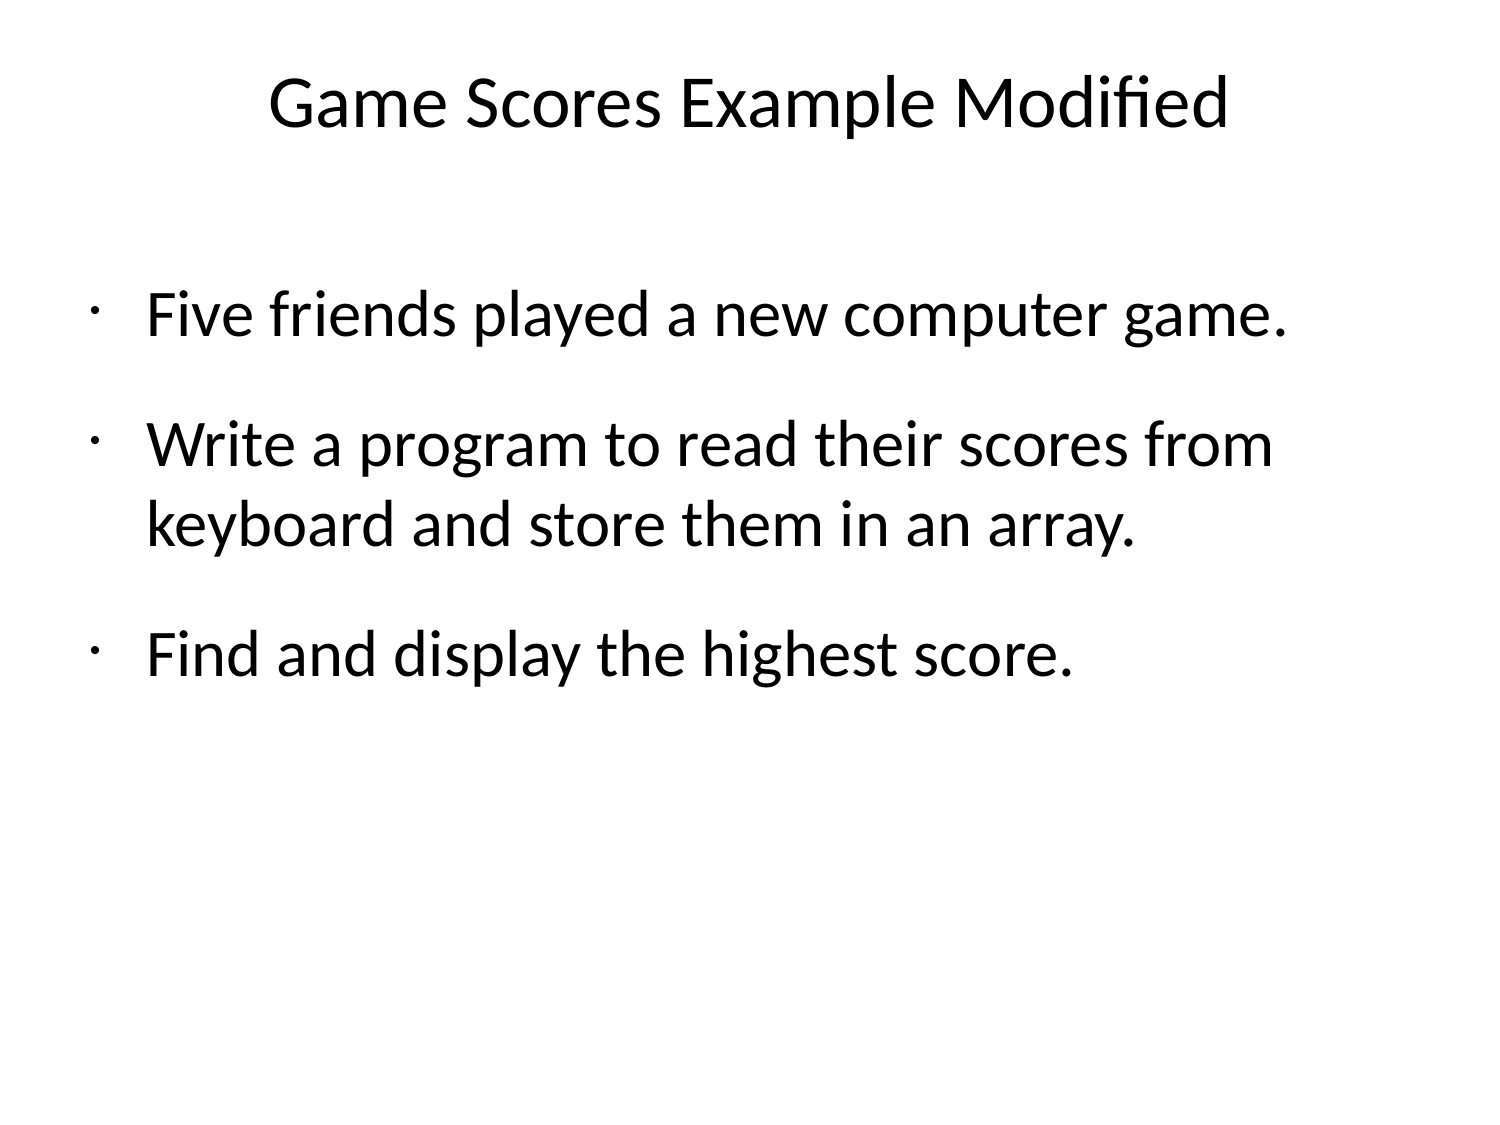

# Game Scores Example Modified
Five friends played a new computer game.
Write a program to read their scores from keyboard and store them in an array.
Find and display the highest score.